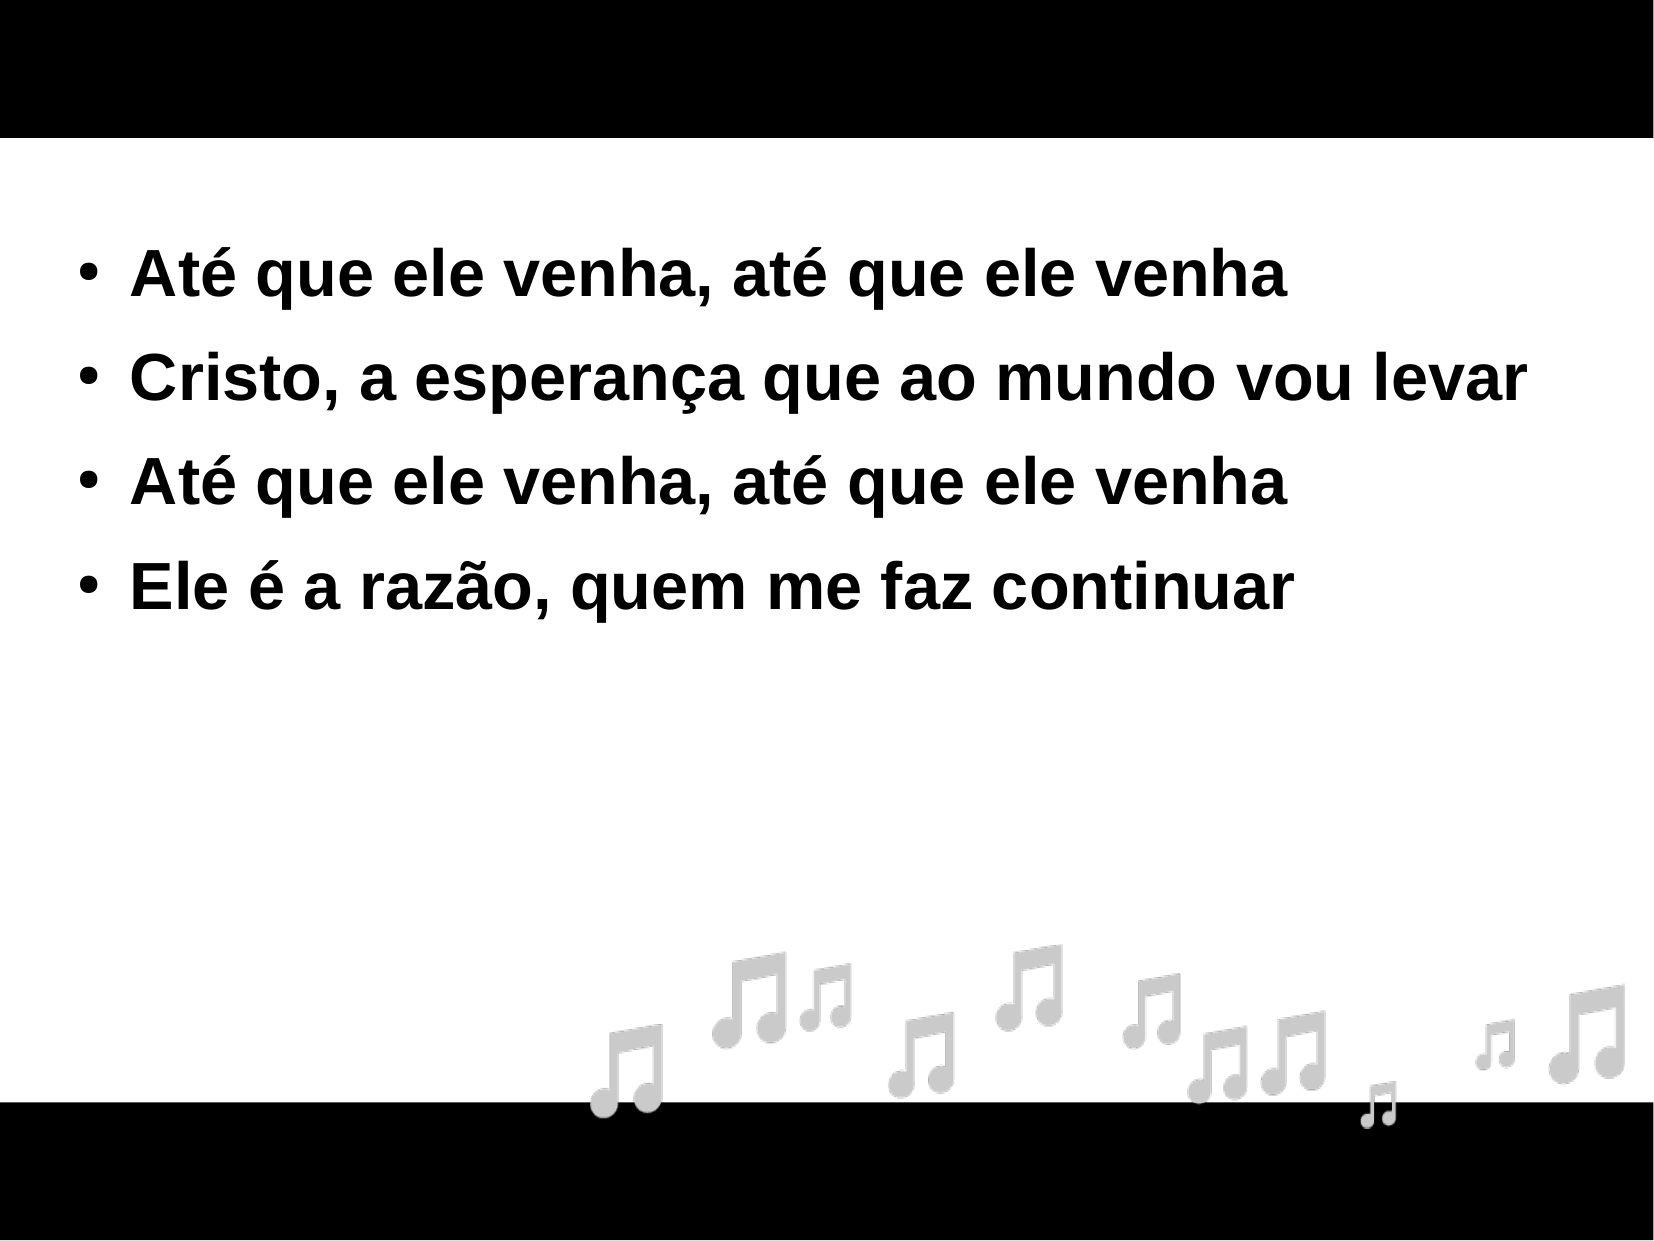

# Até que ele venha, até que ele venha
Cristo, a esperança que ao mundo vou levar
Até que ele venha, até que ele venha
Ele é a razão, quem me faz continuar